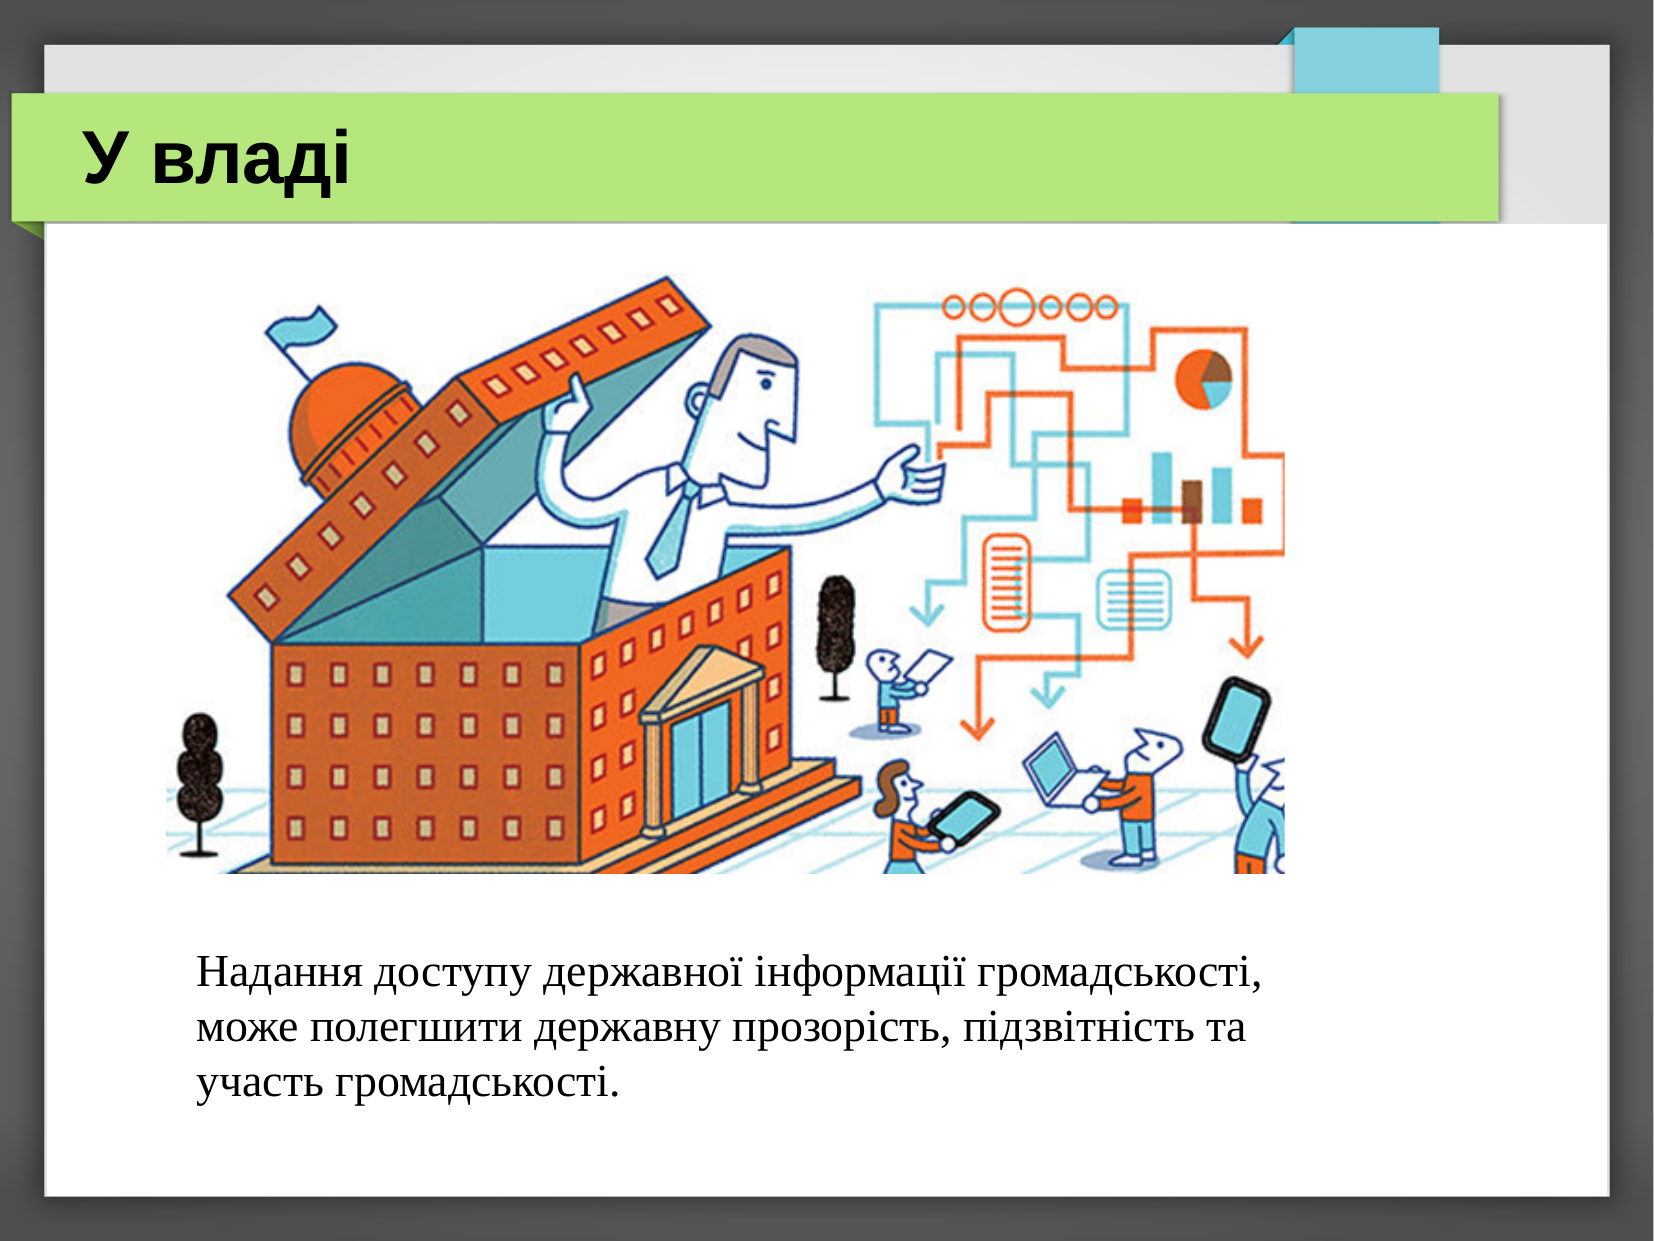

У владі
Надання доступу державної інформації громадськості, може полегшити державну прозорість, підзвітність та участь громадськості.